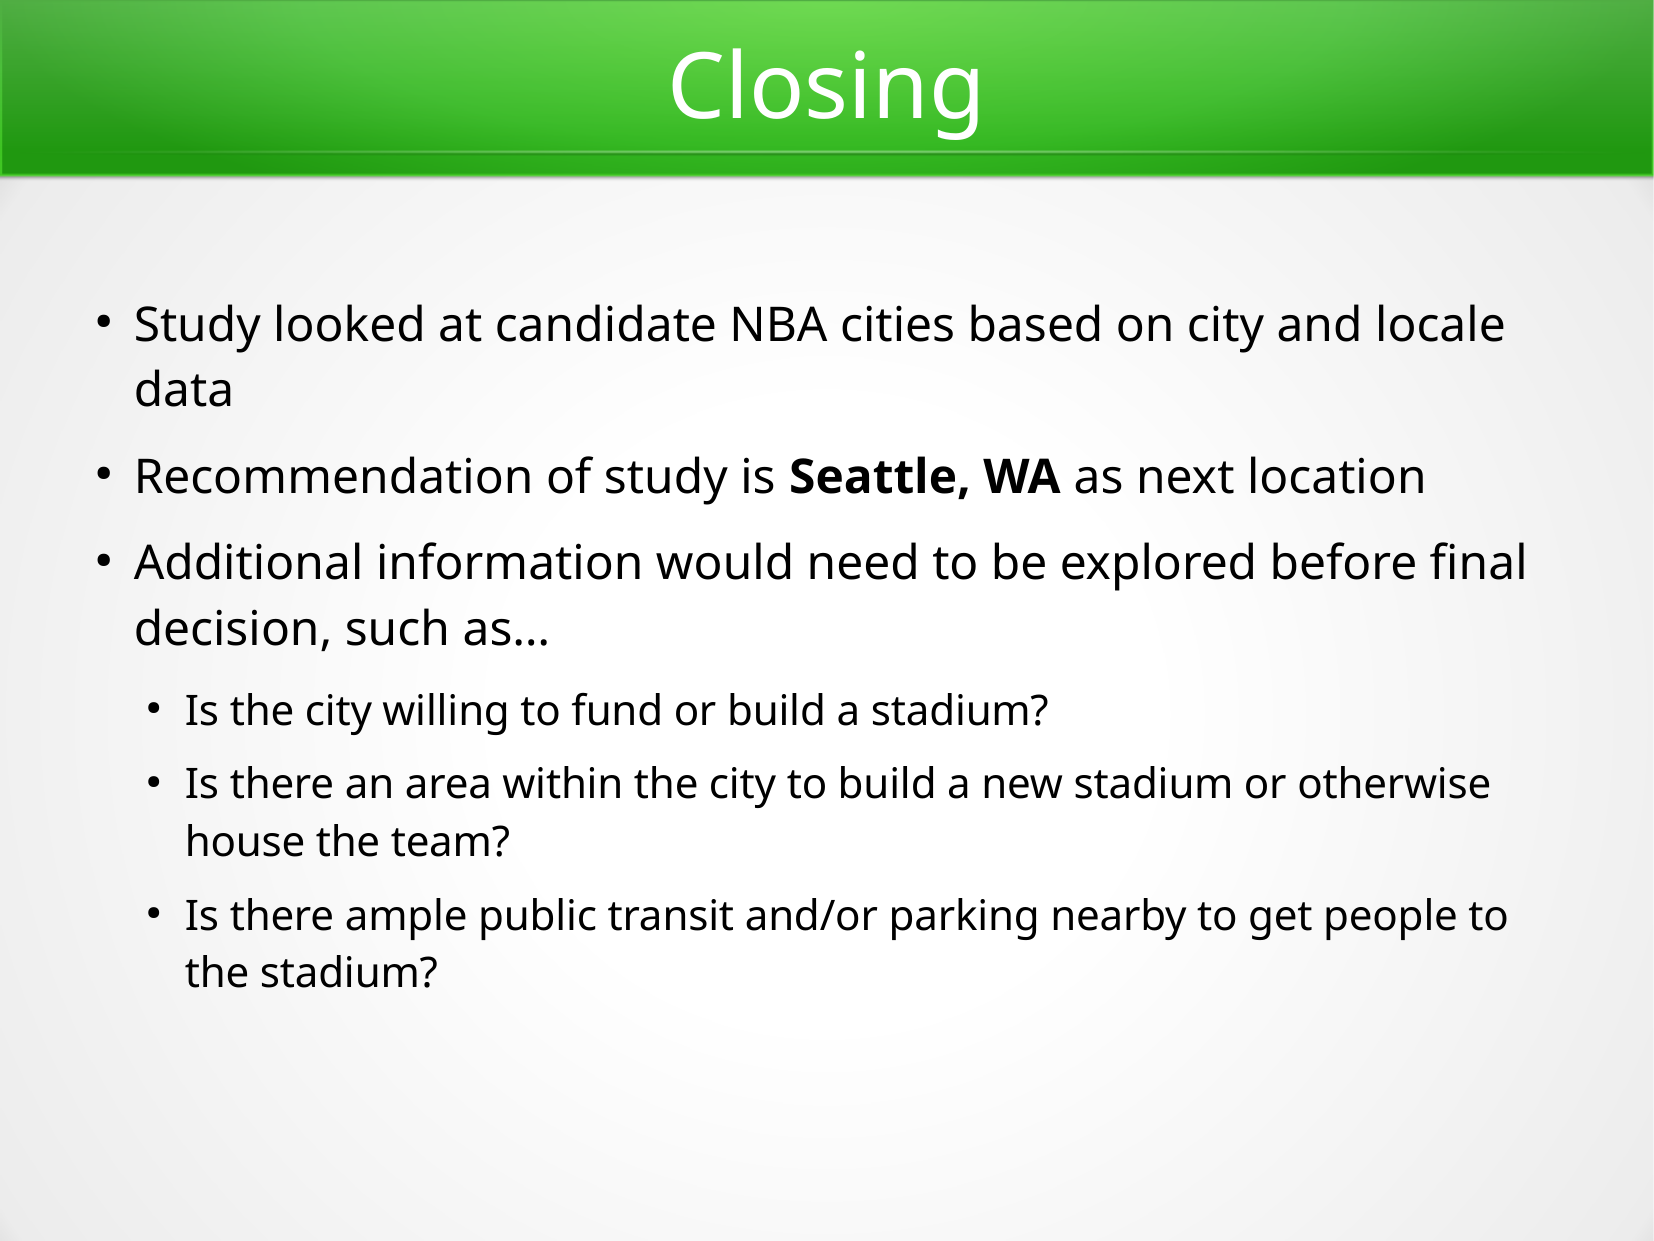

# Closing
Study looked at candidate NBA cities based on city and locale data
Recommendation of study is Seattle, WA as next location
Additional information would need to be explored before final decision, such as…
Is the city willing to fund or build a stadium?
Is there an area within the city to build a new stadium or otherwise house the team?
Is there ample public transit and/or parking nearby to get people to the stadium?